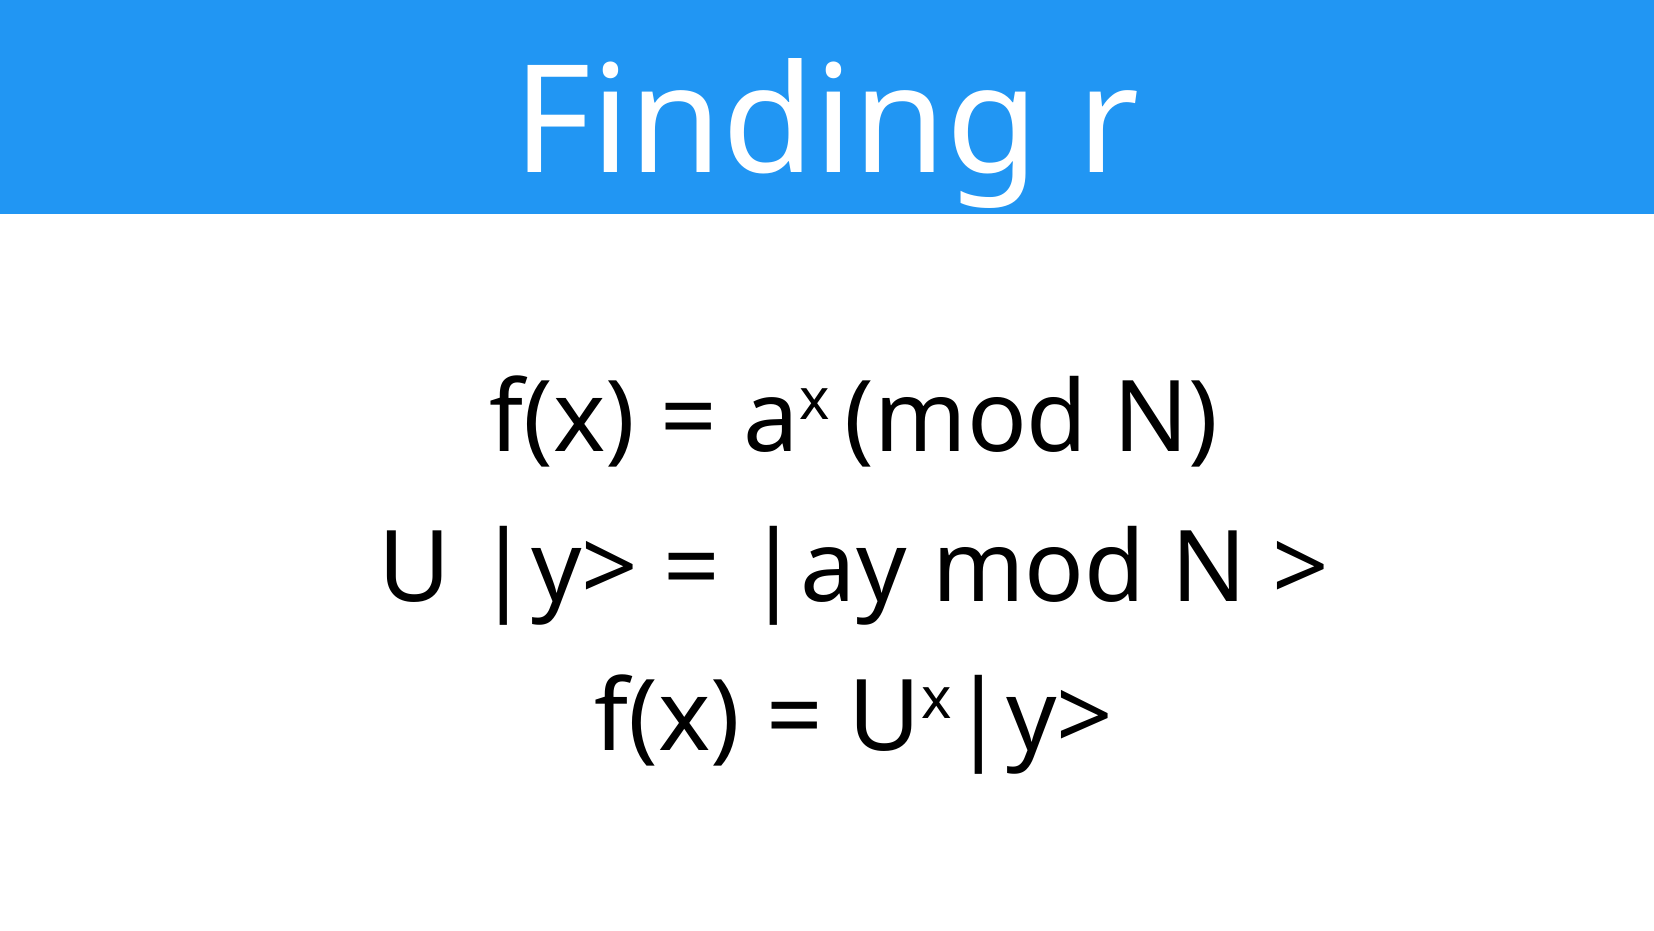

# Finding r
f(x) = ax (mod N)
U |y> = |ay mod N >
f(x) = Ux|y>